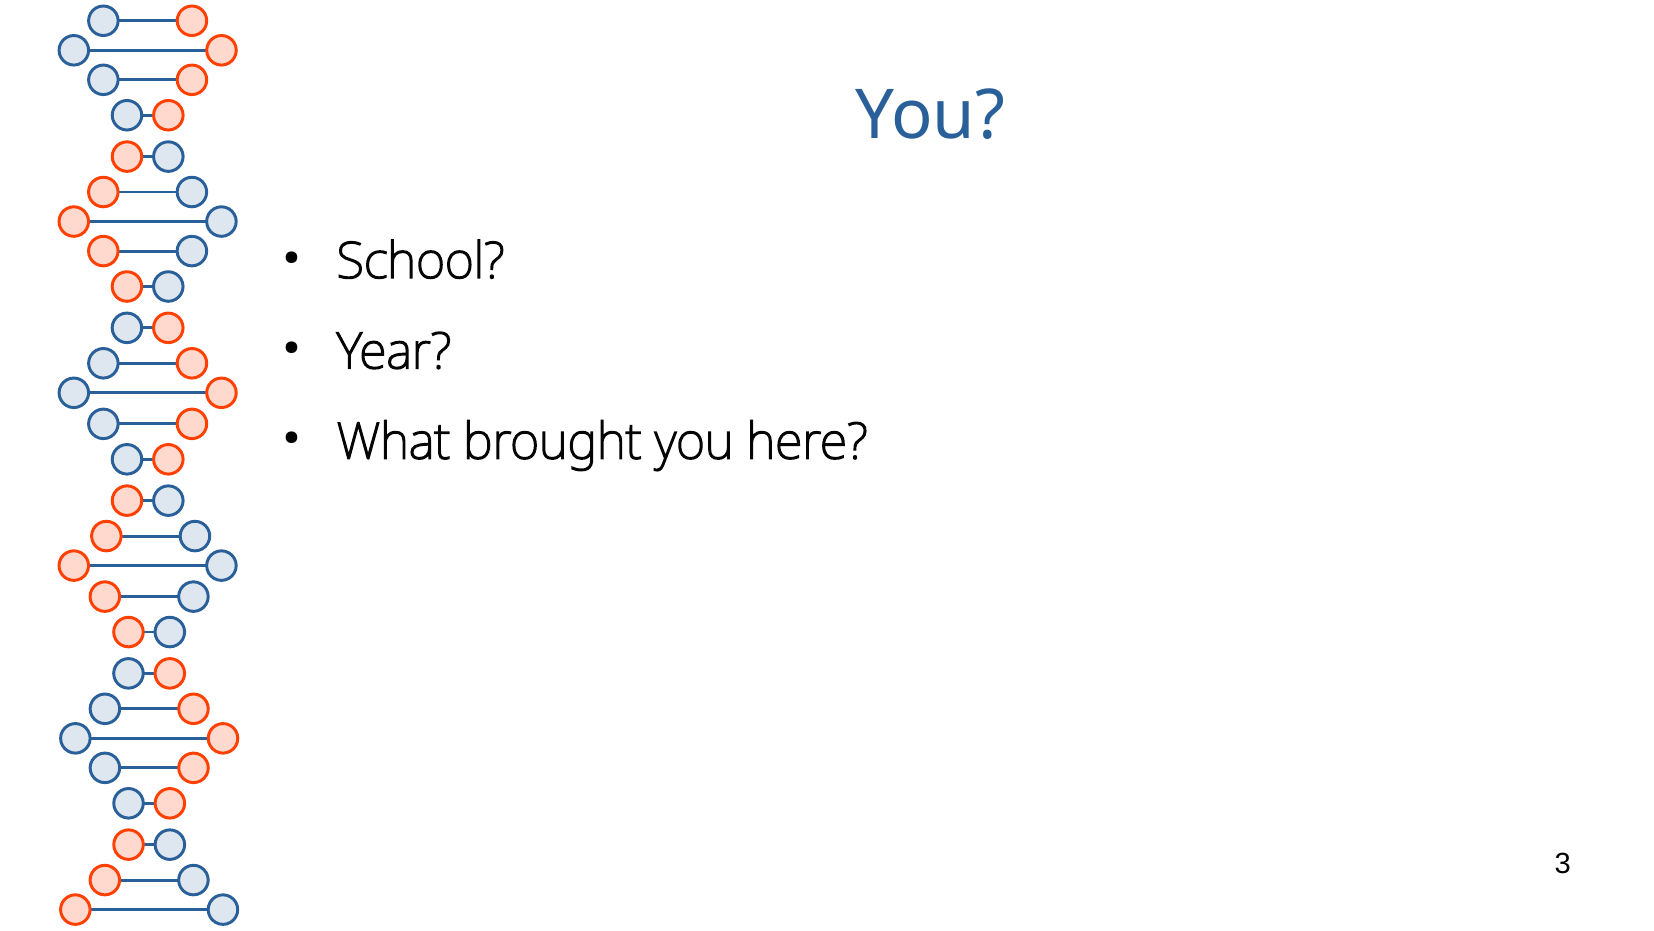

# You?
School?
Year?
What brought you here?
3